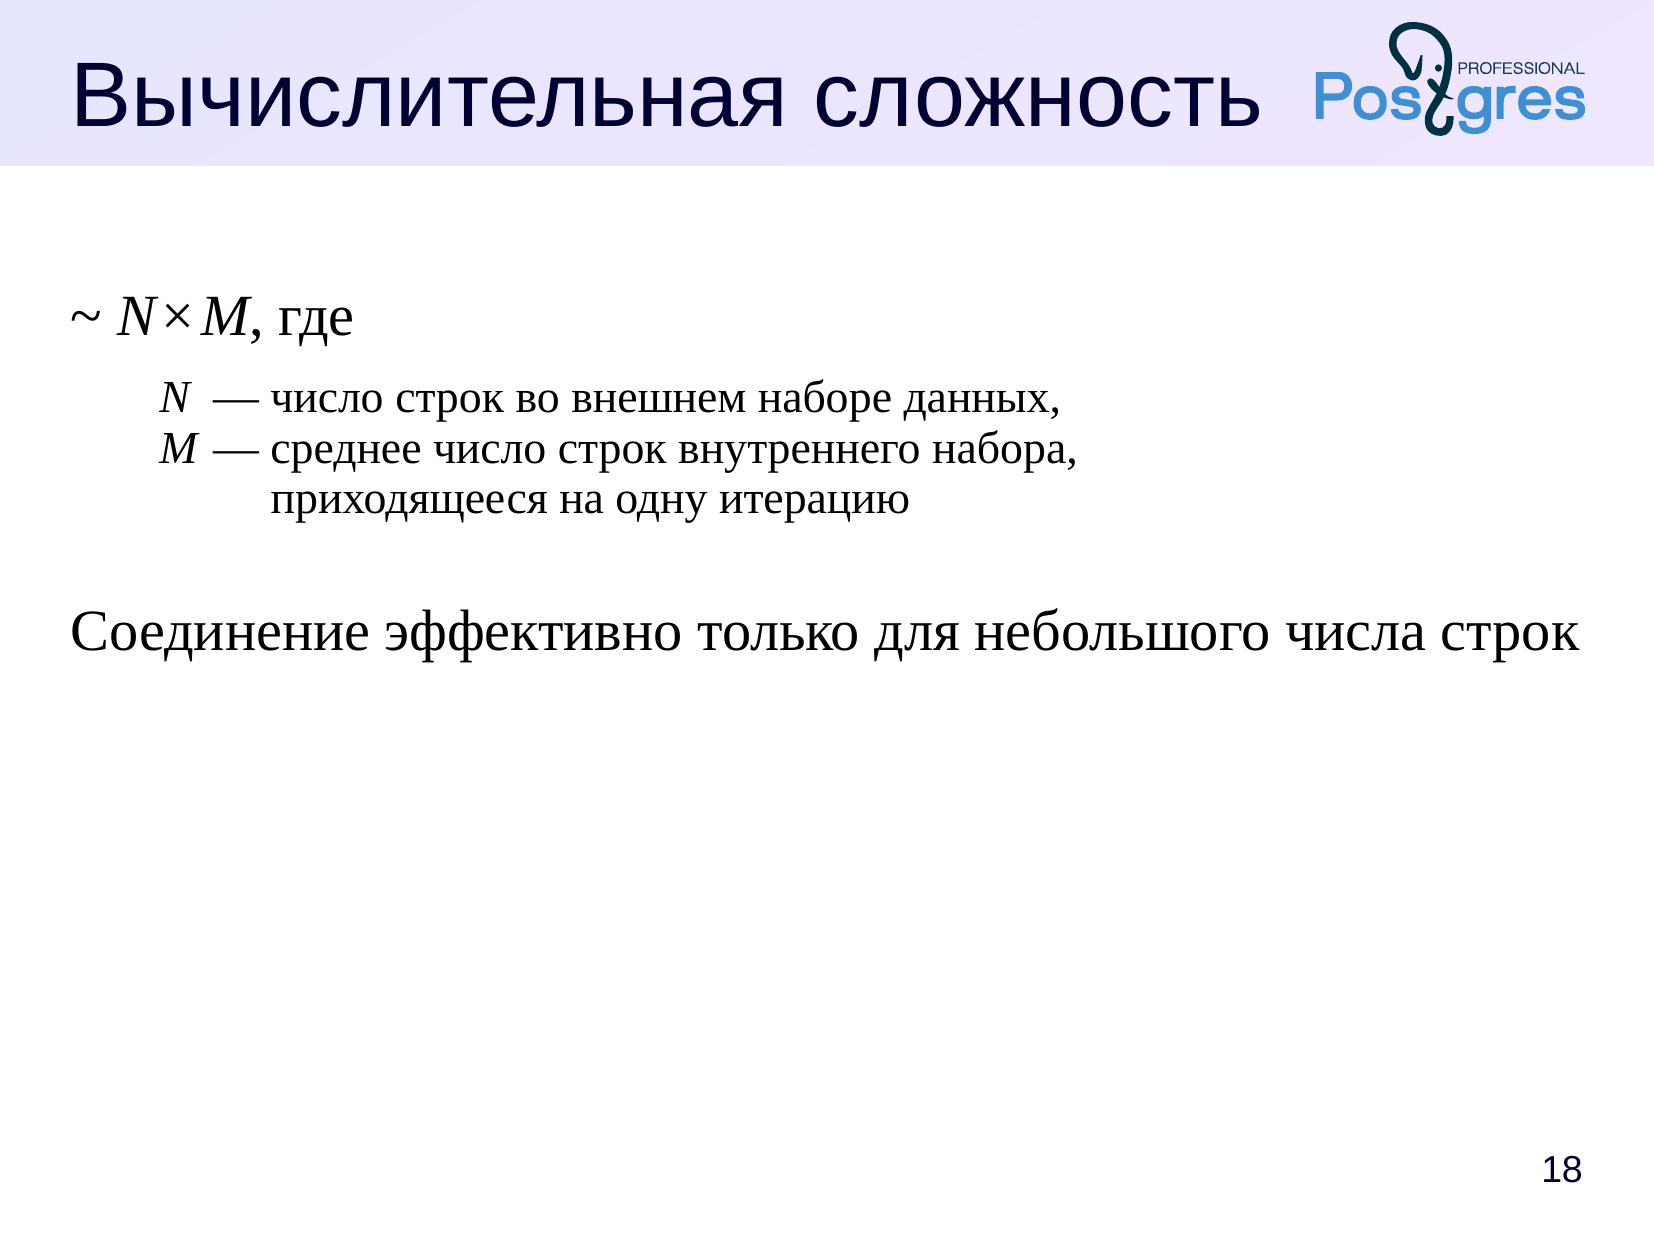

# Вычислительная сложность
~ N×M, где
N	— число строк во внешнем наборе данных,
M	— среднее число строк внутреннего набора,
		приходящееся на одну итерацию
Соединение эффективно только для небольшого числа строк